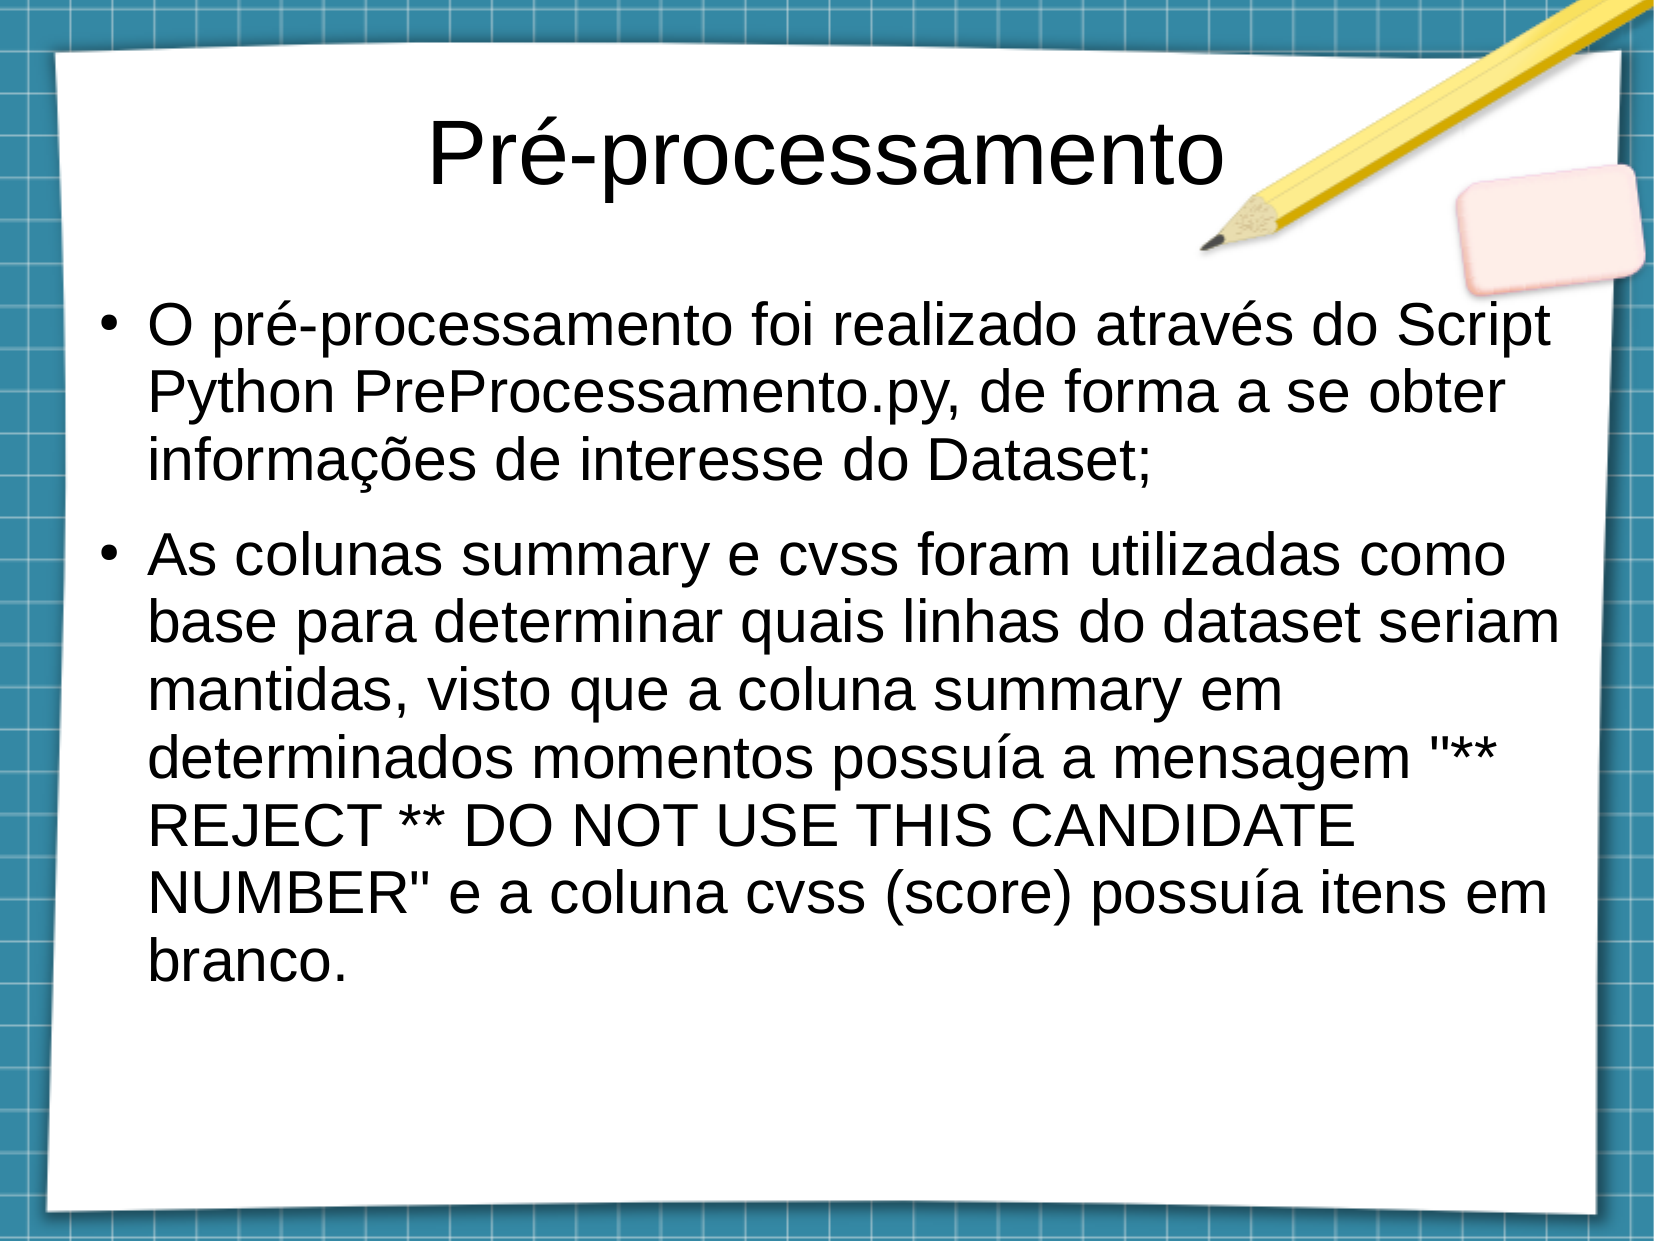

# Pré-processamento
O pré-processamento foi realizado através do Script Python PreProcessamento.py, de forma a se obter informações de interesse do Dataset;
As colunas summary e cvss foram utilizadas como base para determinar quais linhas do dataset seriam mantidas, visto que a coluna summary em determinados momentos possuía a mensagem "** REJECT ** DO NOT USE THIS CANDIDATE NUMBER" e a coluna cvss (score) possuía itens em branco.